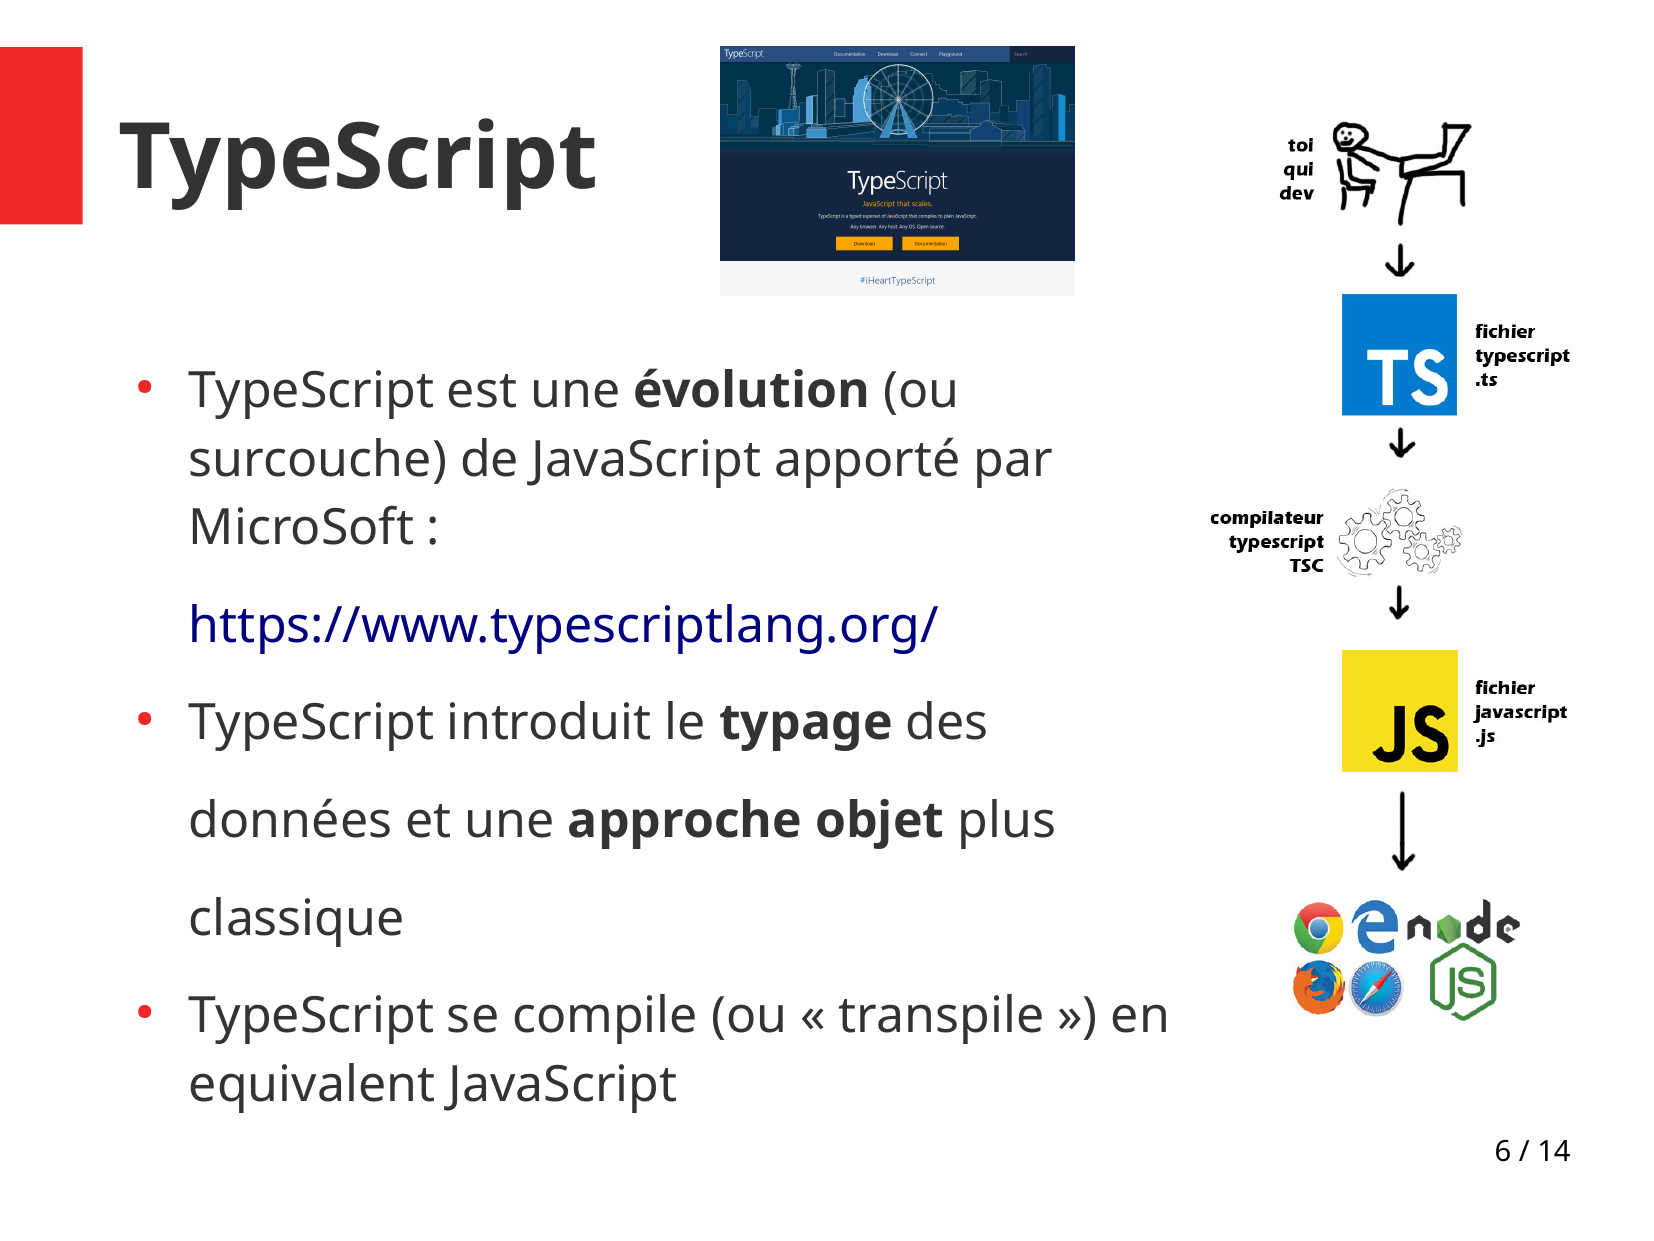

# TypeScript
TypeScript est une évolution (ou surcouche) de JavaScript apporté par MicroSoft :
https://www.typescriptlang.org/
TypeScript introduit le typage des
données et une approche objet plus
classique
TypeScript se compile (ou « transpile ») en equivalent JavaScript
6